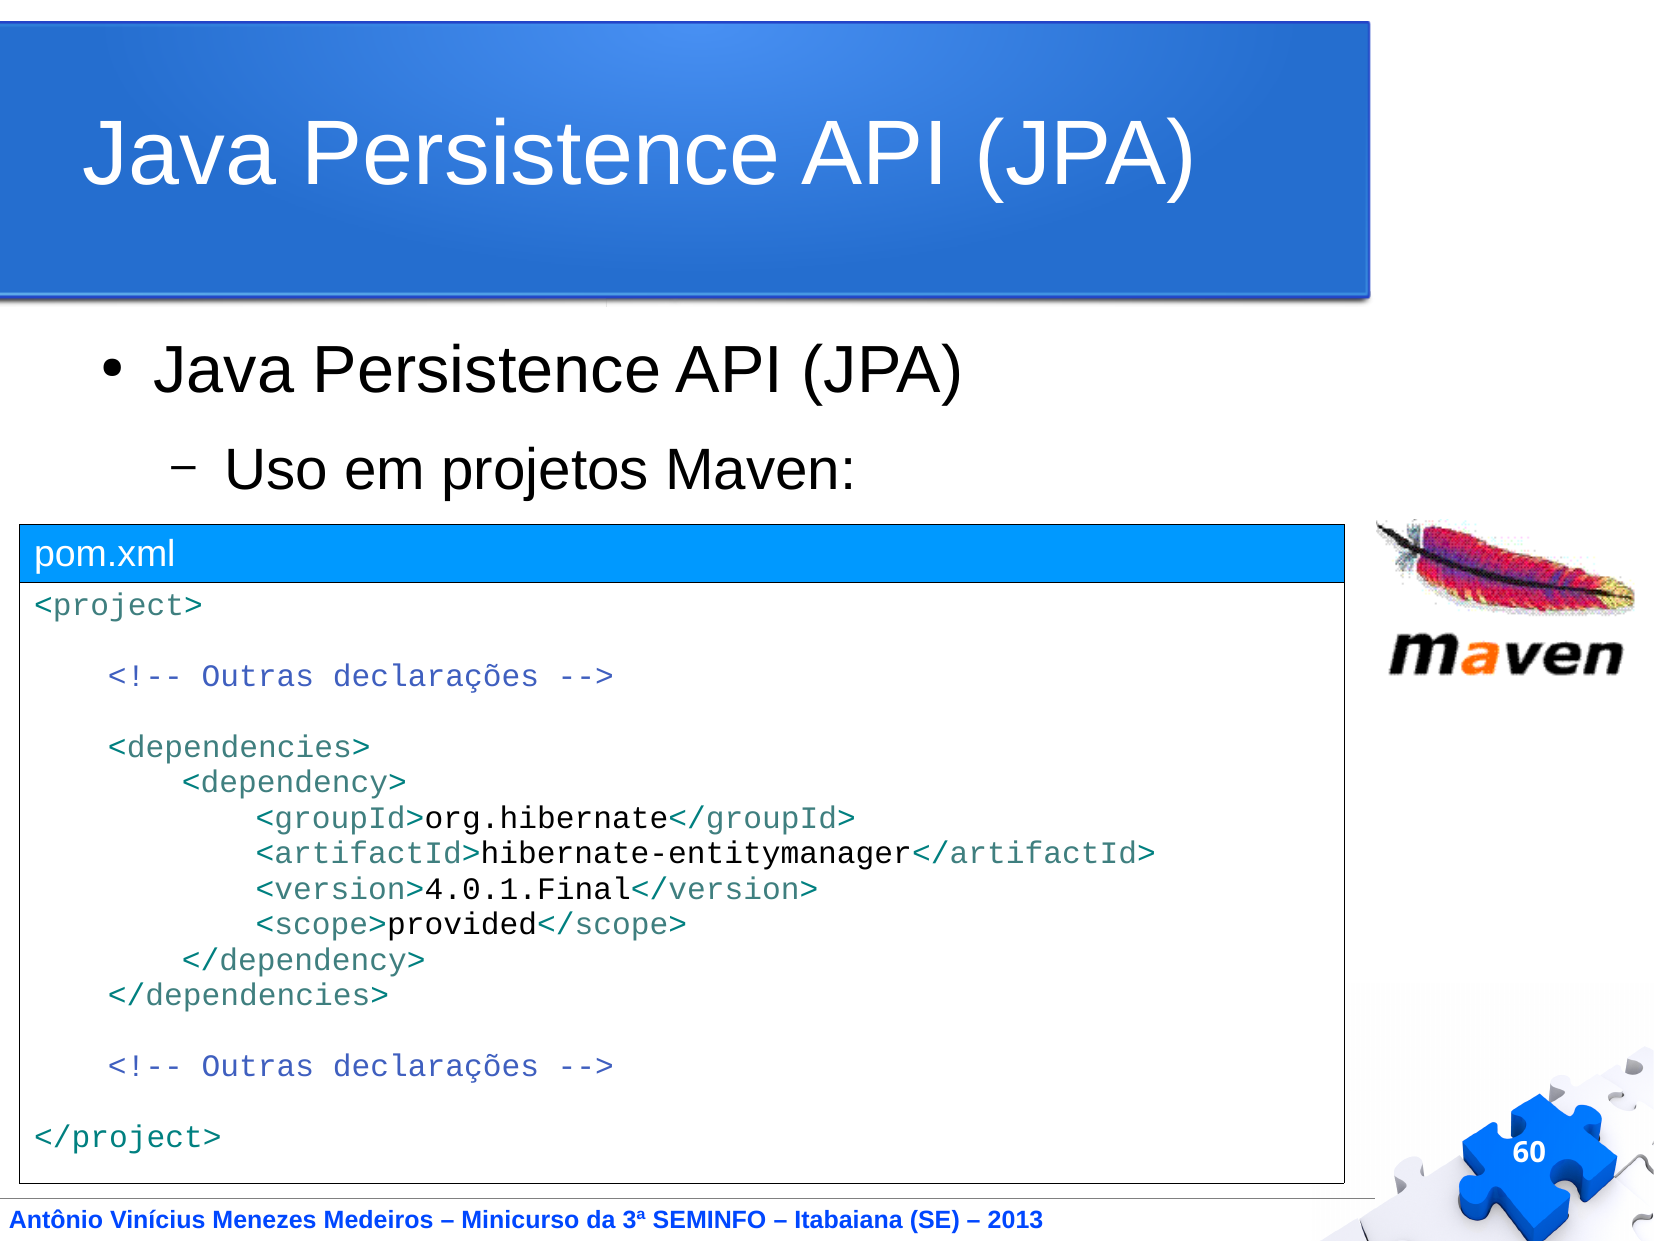

# Java Persistence API (JPA)
Java Persistence API (JPA)
Uso em projetos Maven:
| pom.xml |
| --- |
| <project> <!-- Outras declarações --> <dependencies> <dependency> <groupId>org.hibernate</groupId> <artifactId>hibernate-entitymanager</artifactId> <version>4.0.1.Final</version> <scope>provided</scope> </dependency> </dependencies> <!-- Outras declarações --> </project> |
60